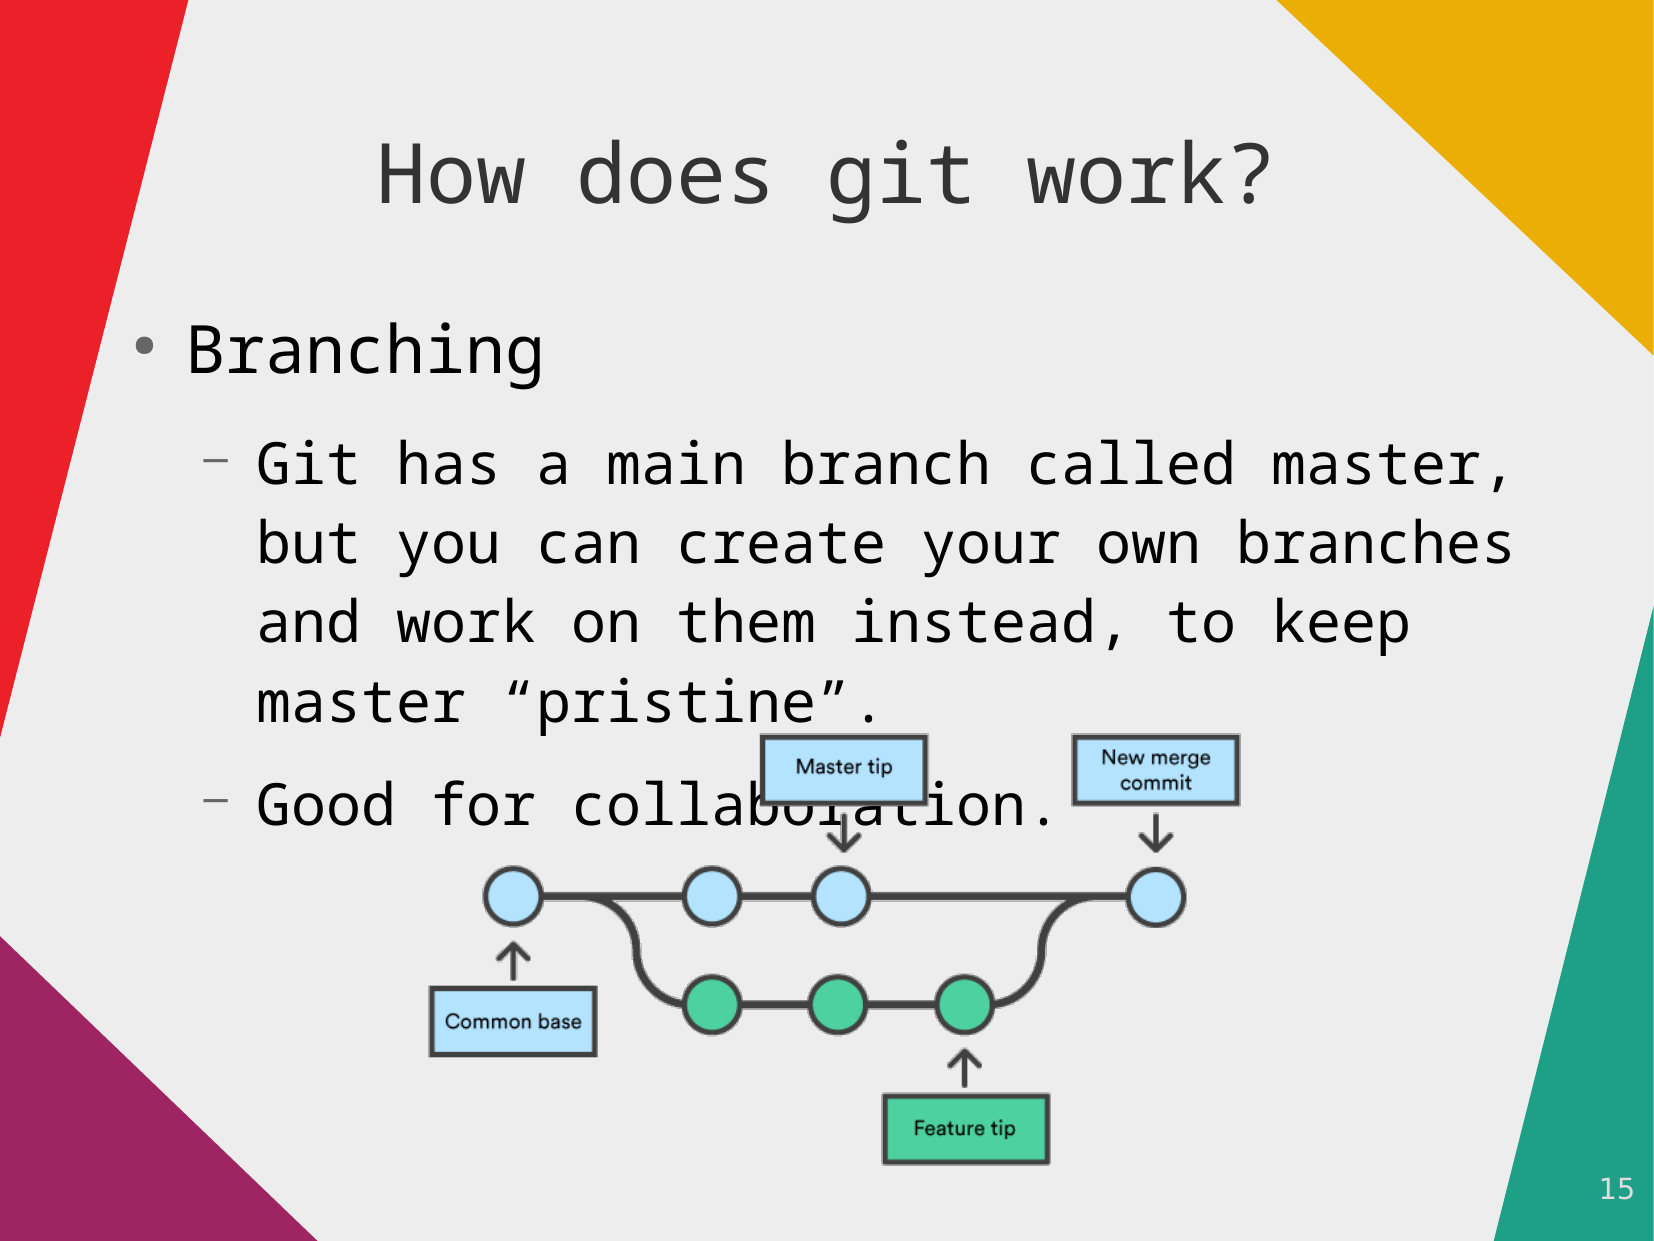

# How does git work?
Branching
Git has a main branch called master, but you can create your own branches and work on them instead, to keep master “pristine”.
Good for collaboration.
15